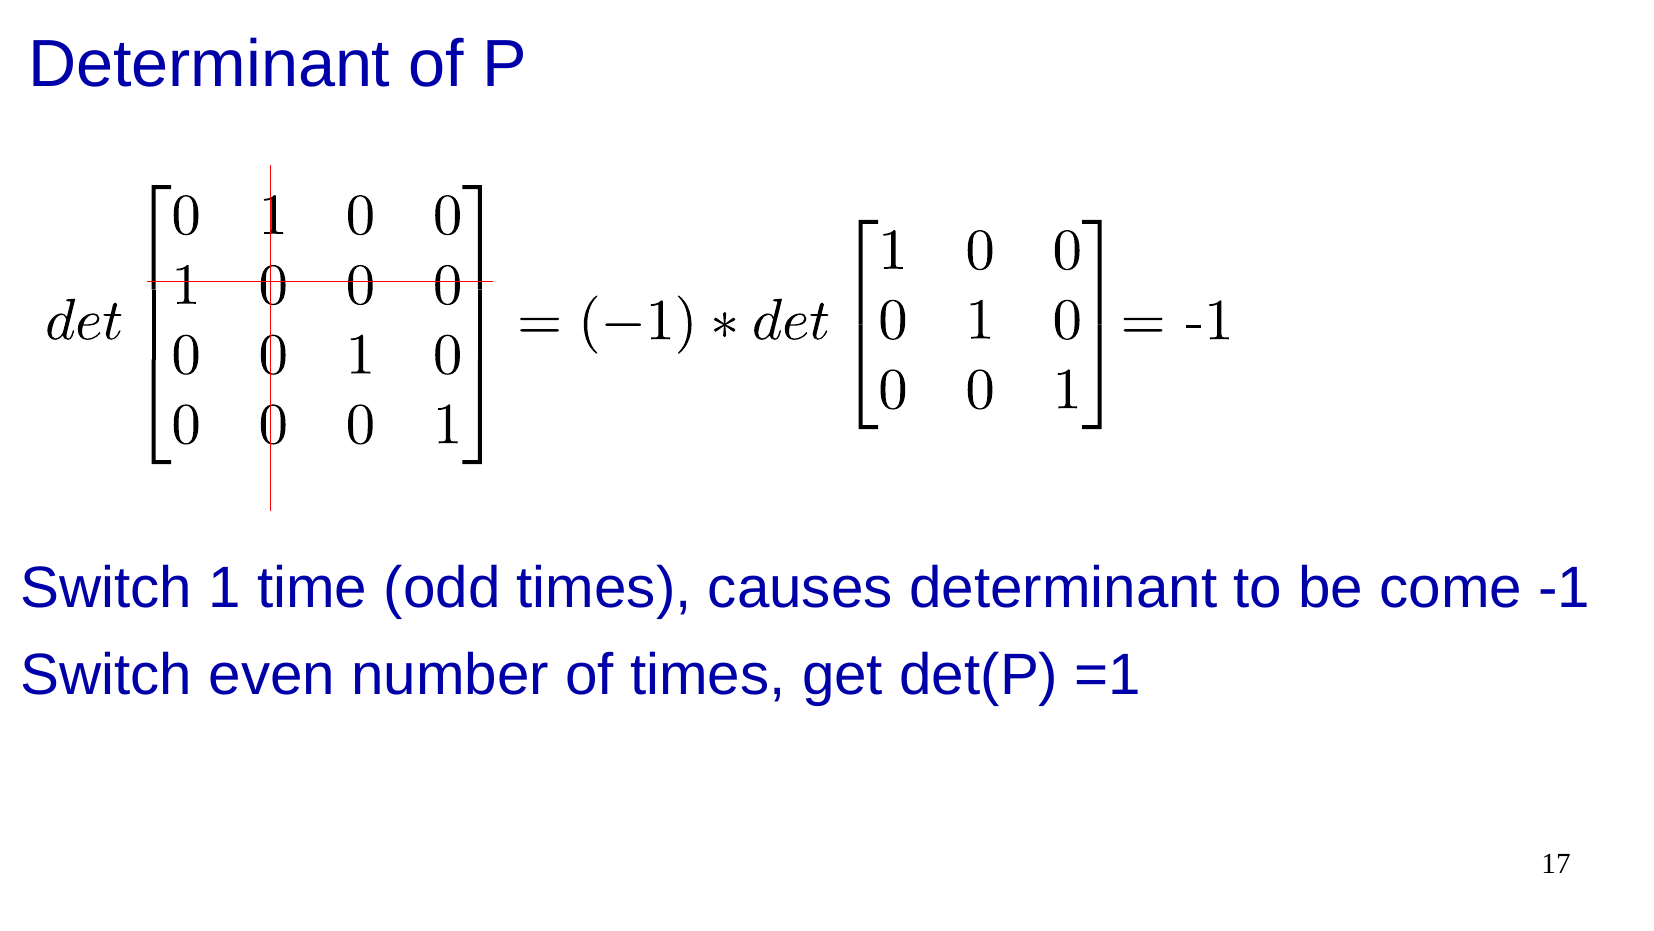

# Determinant of P
Switch 1 time (odd times), causes determinant to be come -1
Switch even number of times, get det(P) =1
17